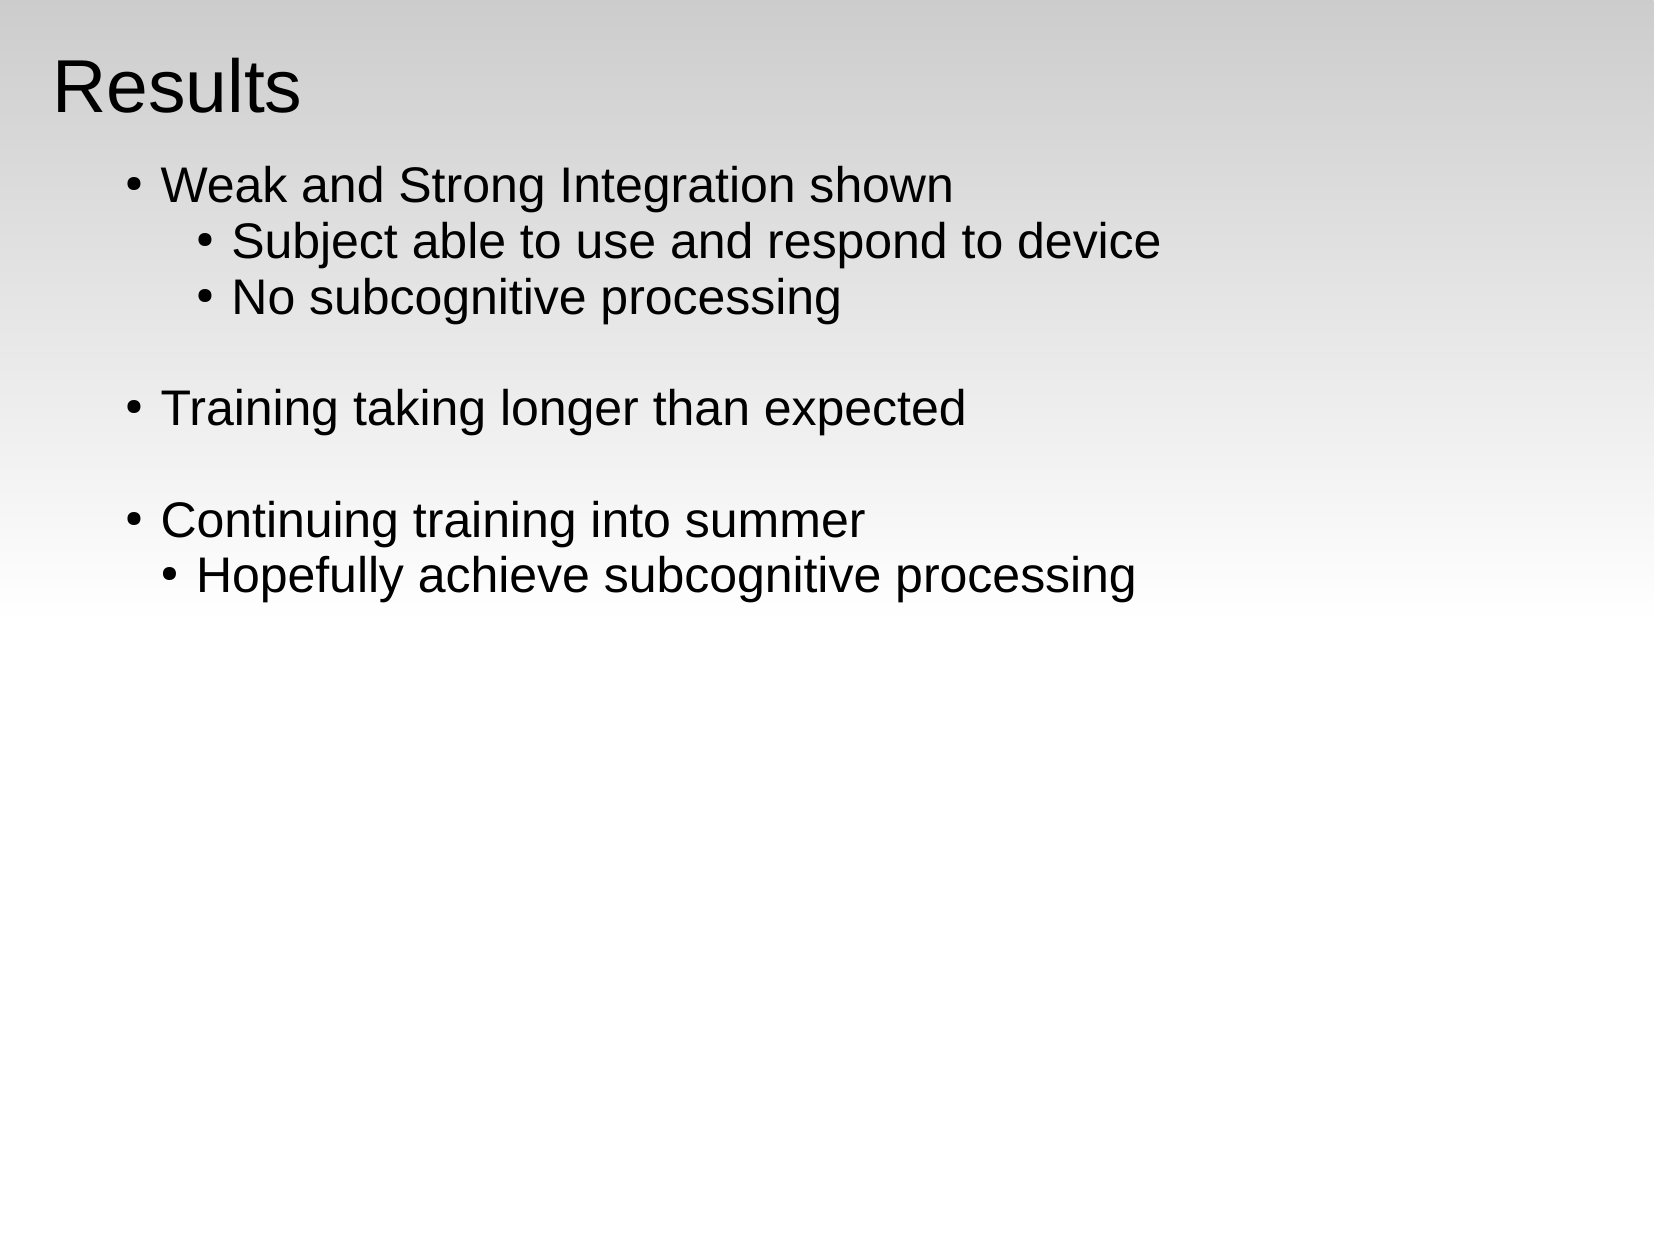

Results
Weak and Strong Integration shown
Subject able to use and respond to device
No subcognitive processing
Training taking longer than expected
Continuing training into summer
Hopefully achieve subcognitive processing